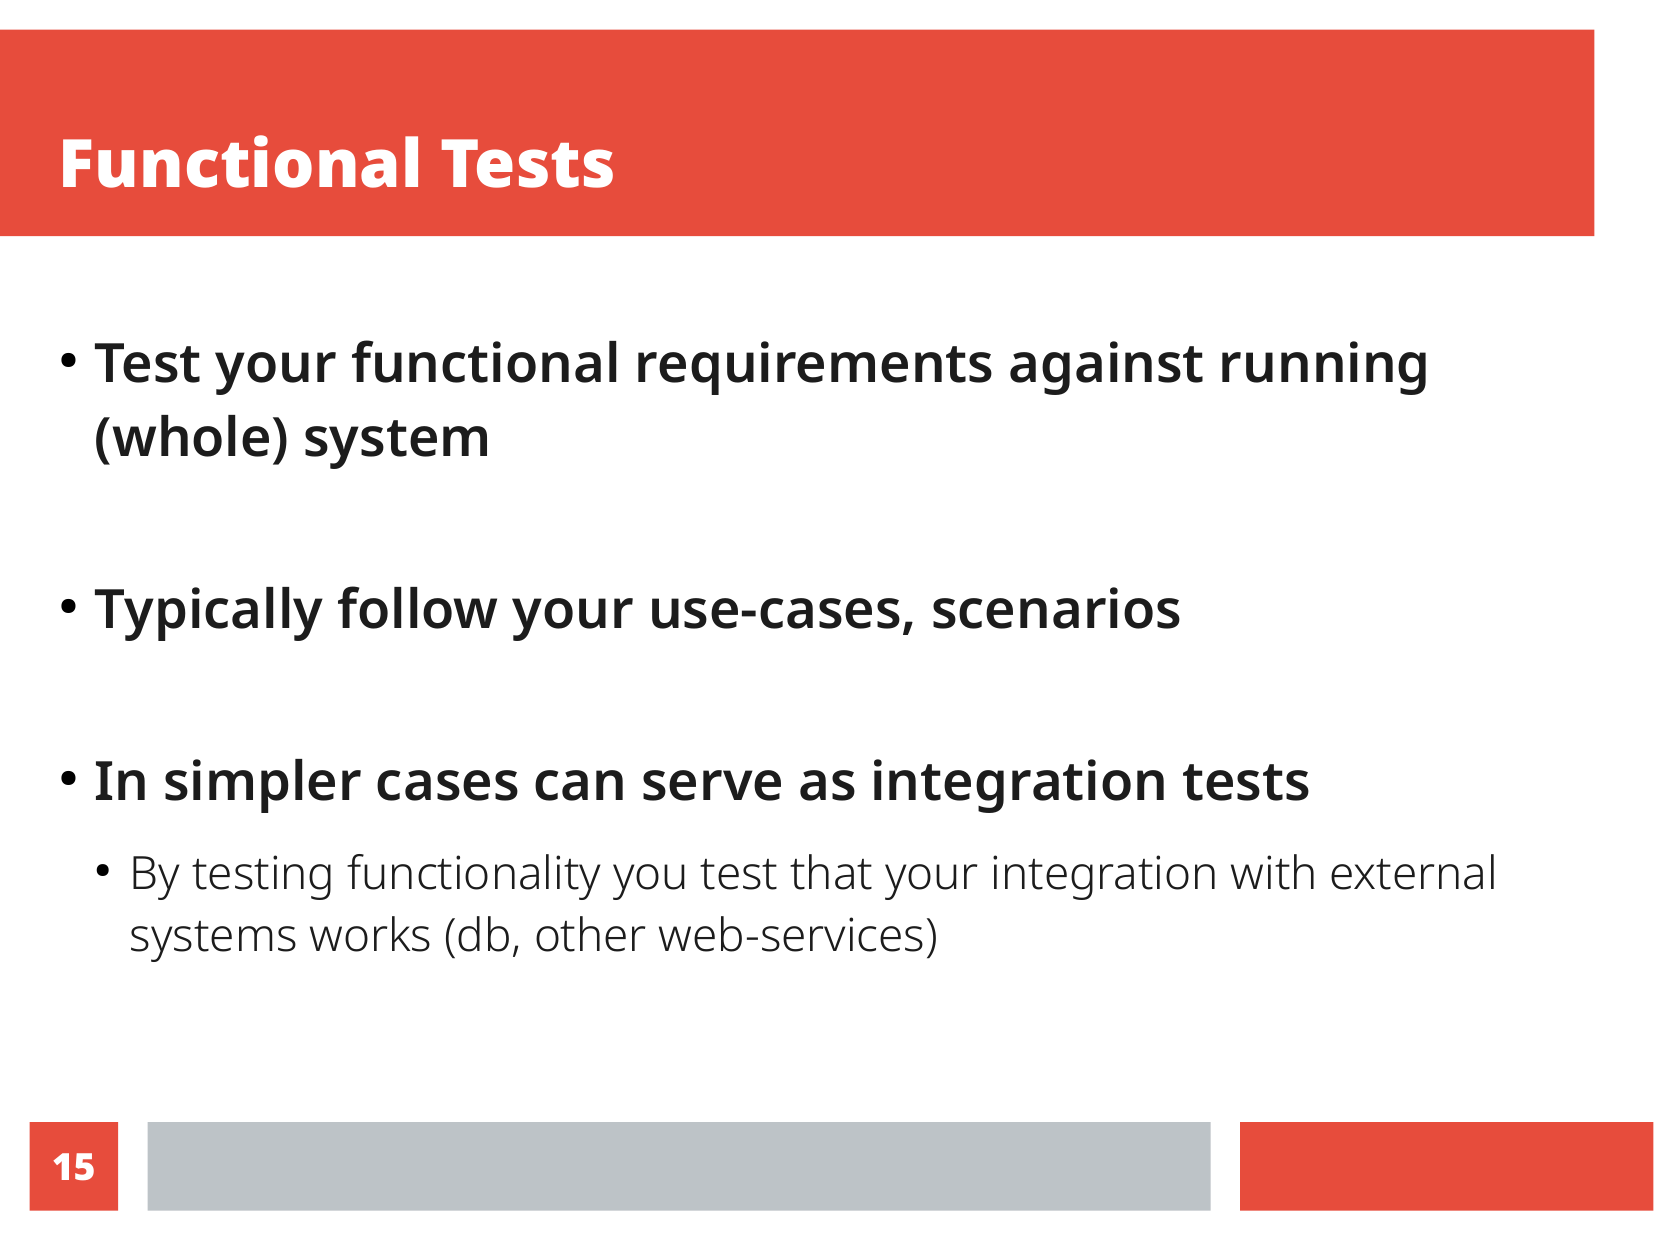

# Functional Tests
Test your functional requirements against running (whole) system
Typically follow your use-cases, scenarios
In simpler cases can serve as integration tests
By testing functionality you test that your integration with external systems works (db, other web-services)
15